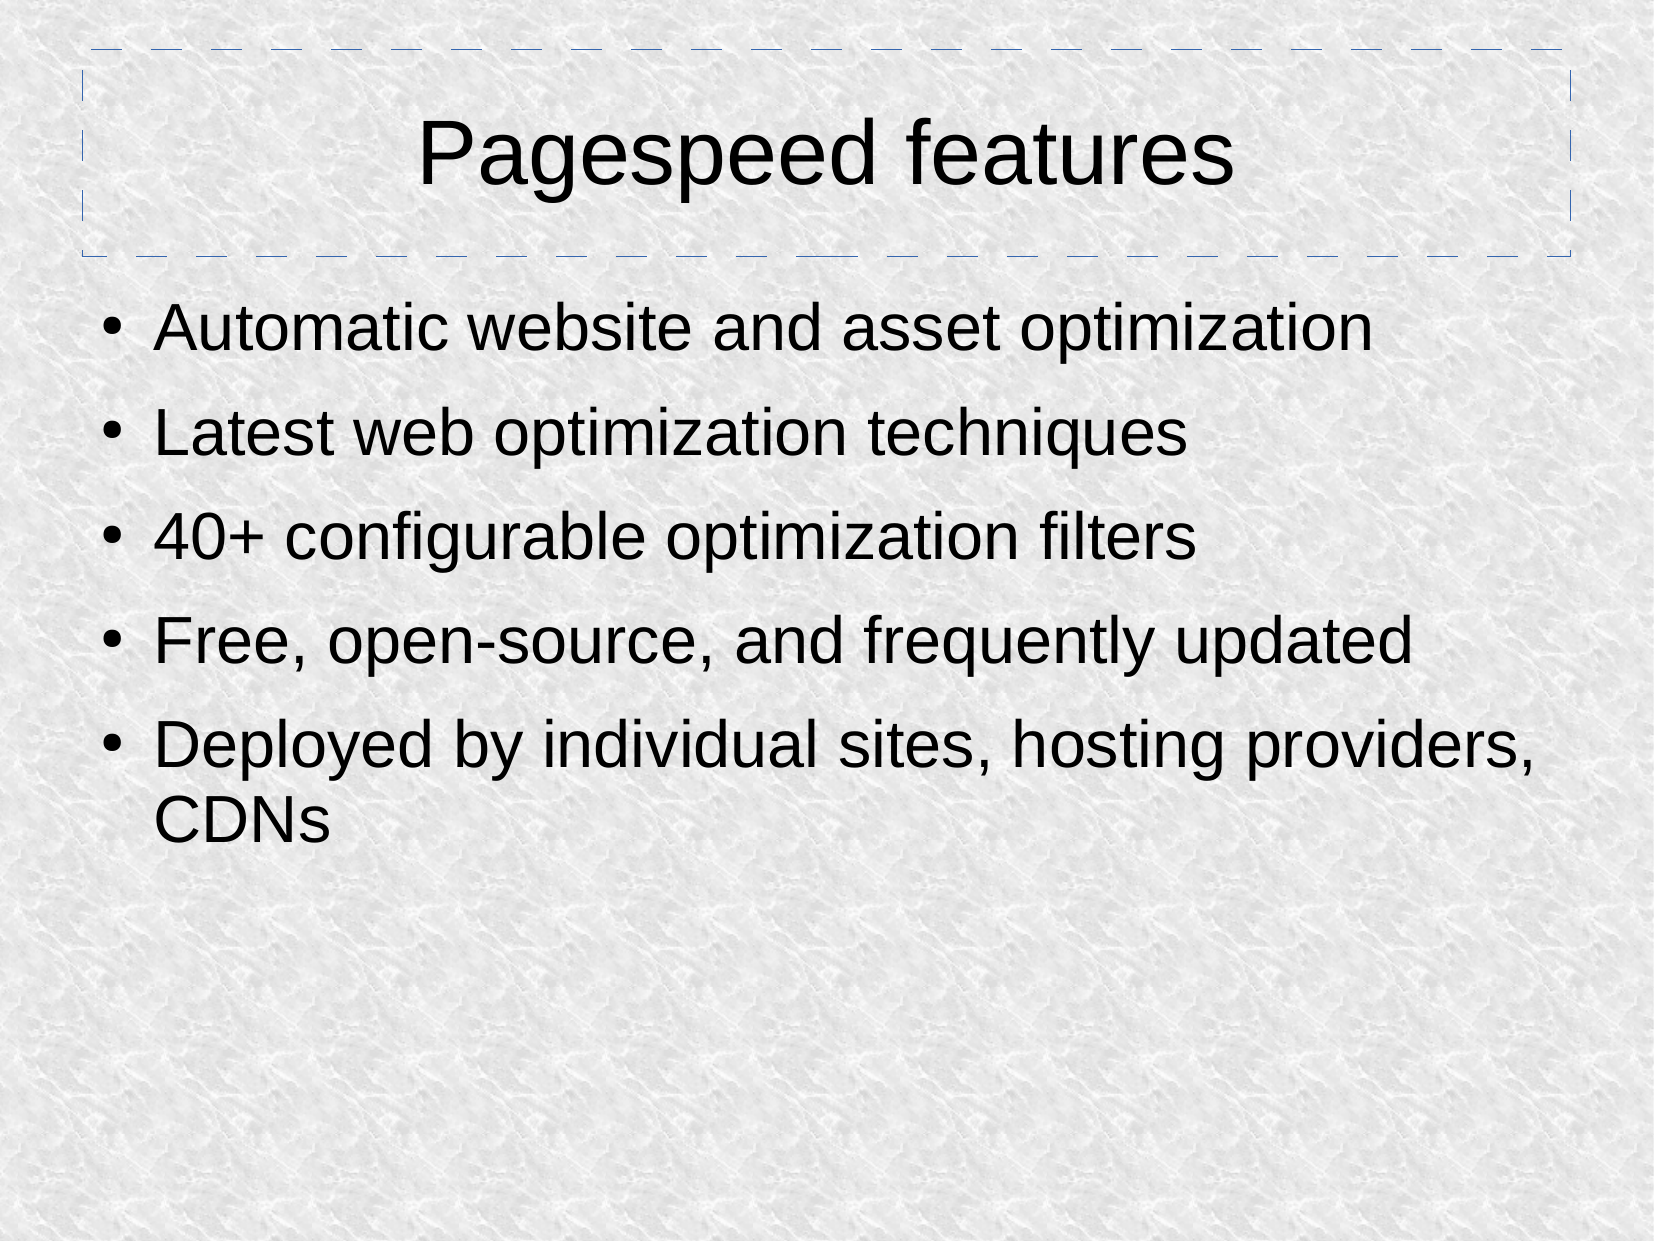

# Pagespeed features
Automatic website and asset optimization
Latest web optimization techniques
40+ configurable optimization filters
Free, open-source, and frequently updated
Deployed by individual sites, hosting providers, CDNs